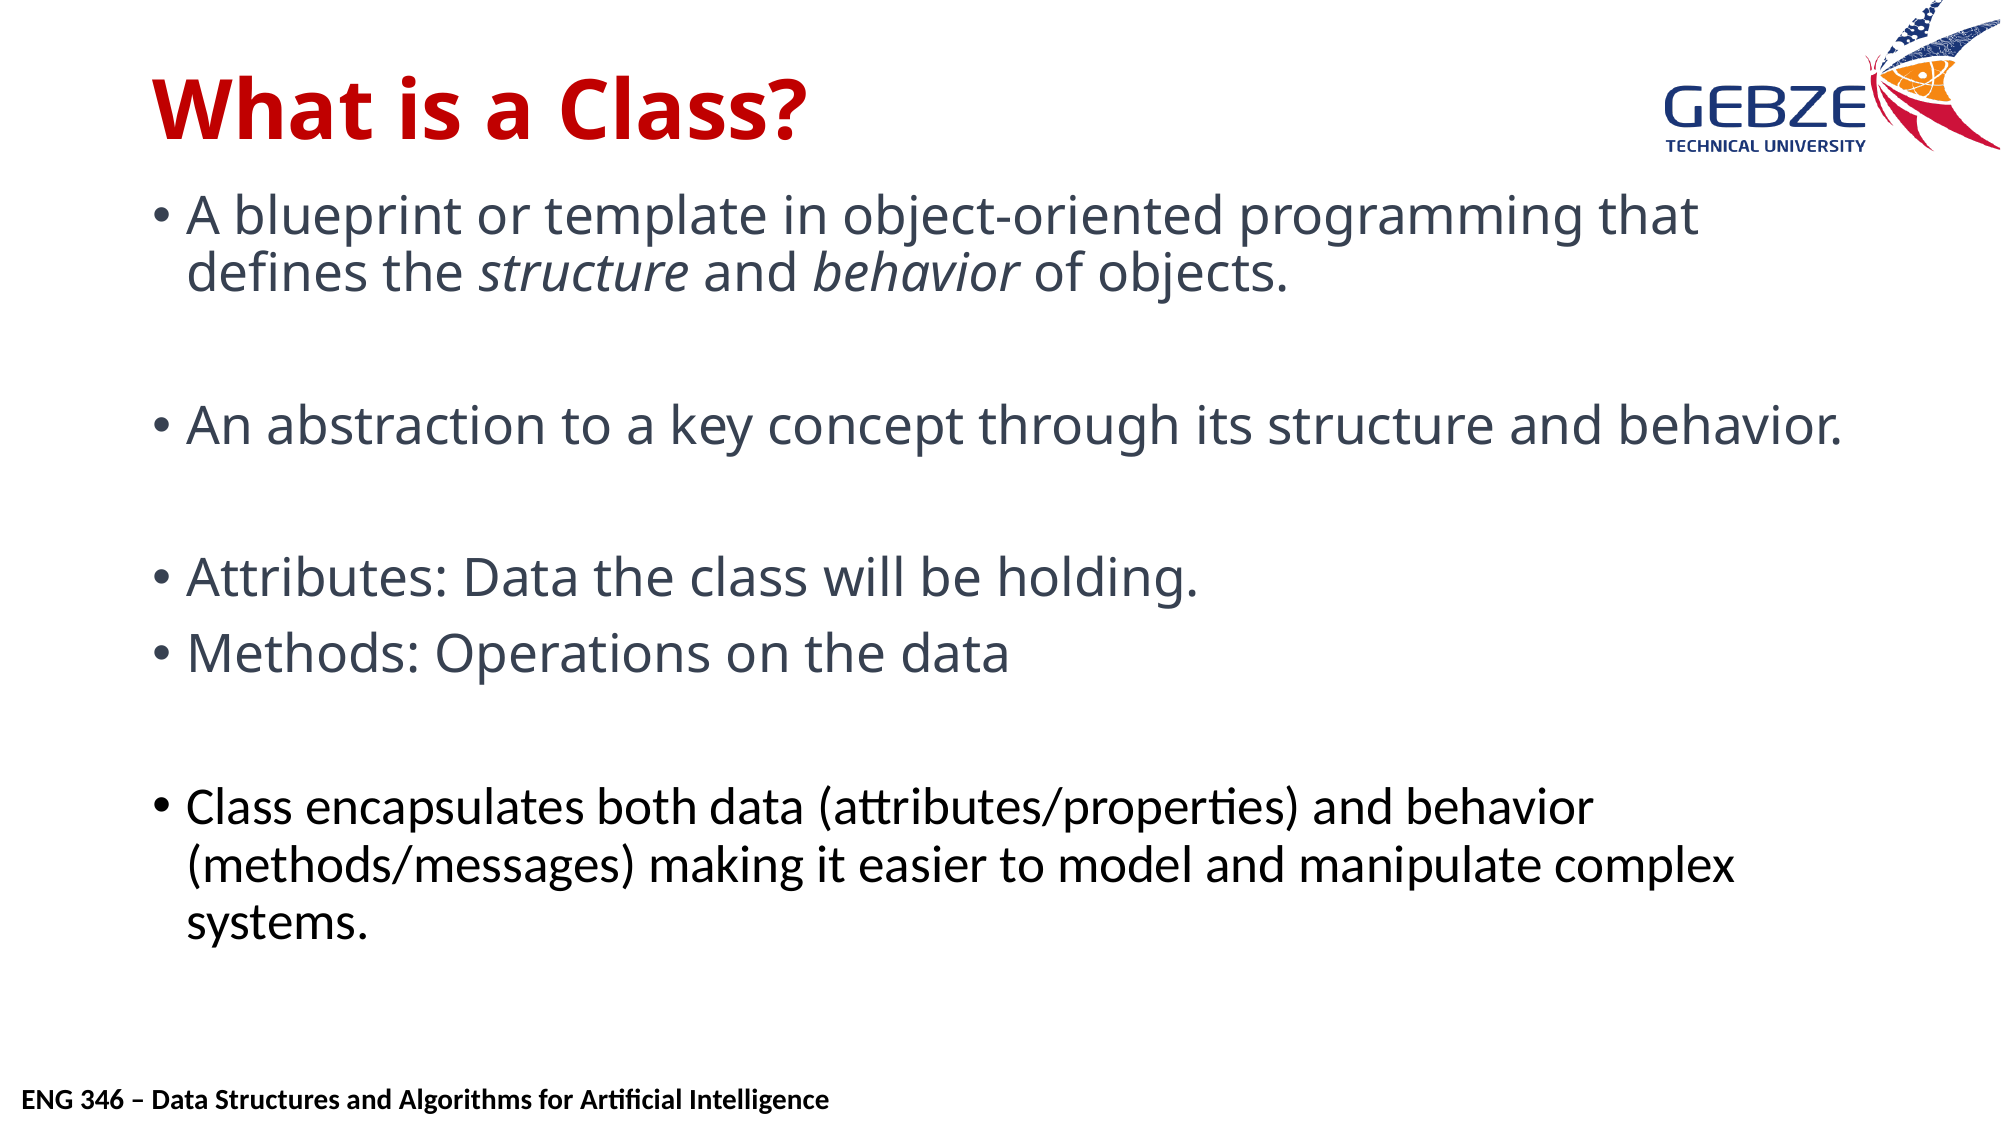

# What is a Class?
A blueprint or template in object-oriented programming that defines the structure and behavior of objects.
An abstraction to a key concept through its structure and behavior.
Attributes: Data the class will be holding.
Methods: Operations on the data
Class encapsulates both data (attributes/properties) and behavior (methods/messages) making it easier to model and manipulate complex systems.